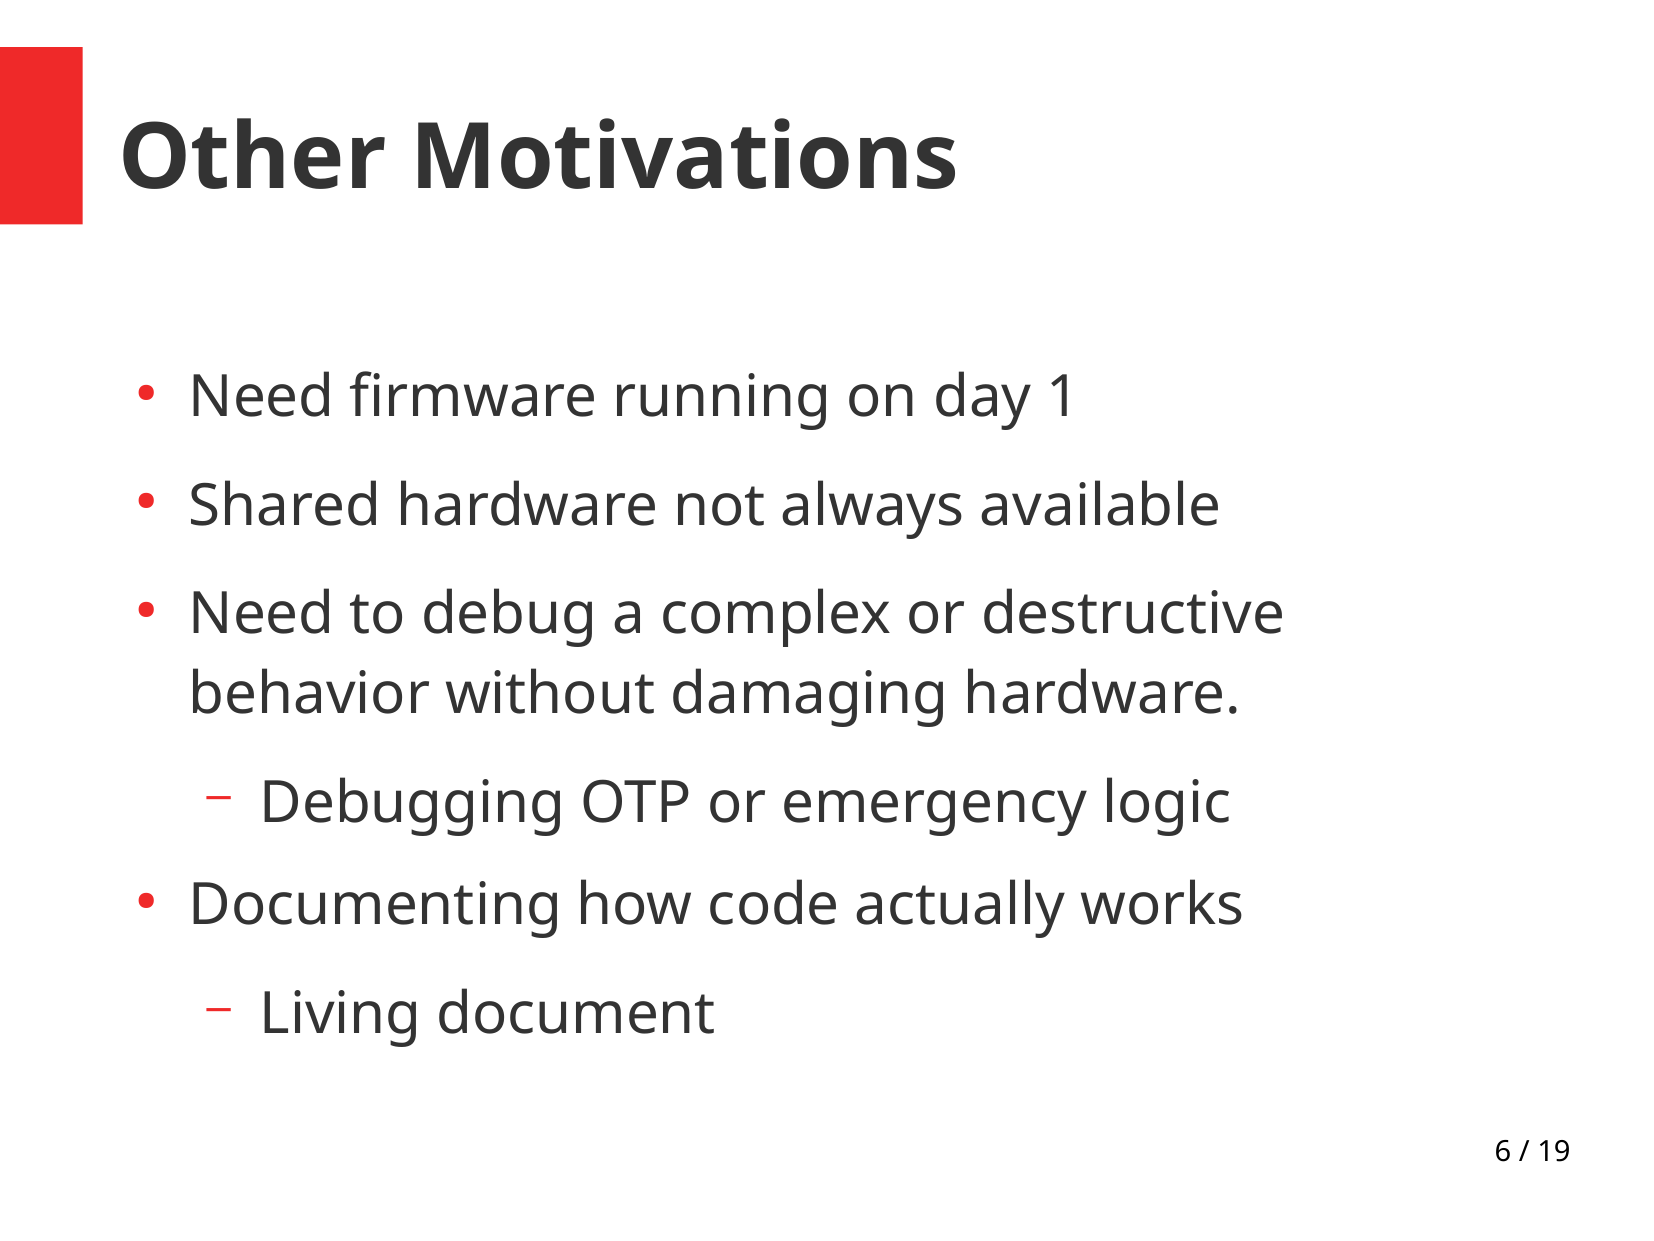

# Other Motivations
Need firmware running on day 1
Shared hardware not always available
Need to debug a complex or destructive behavior without damaging hardware.
Debugging OTP or emergency logic
Documenting how code actually works
Living document
6